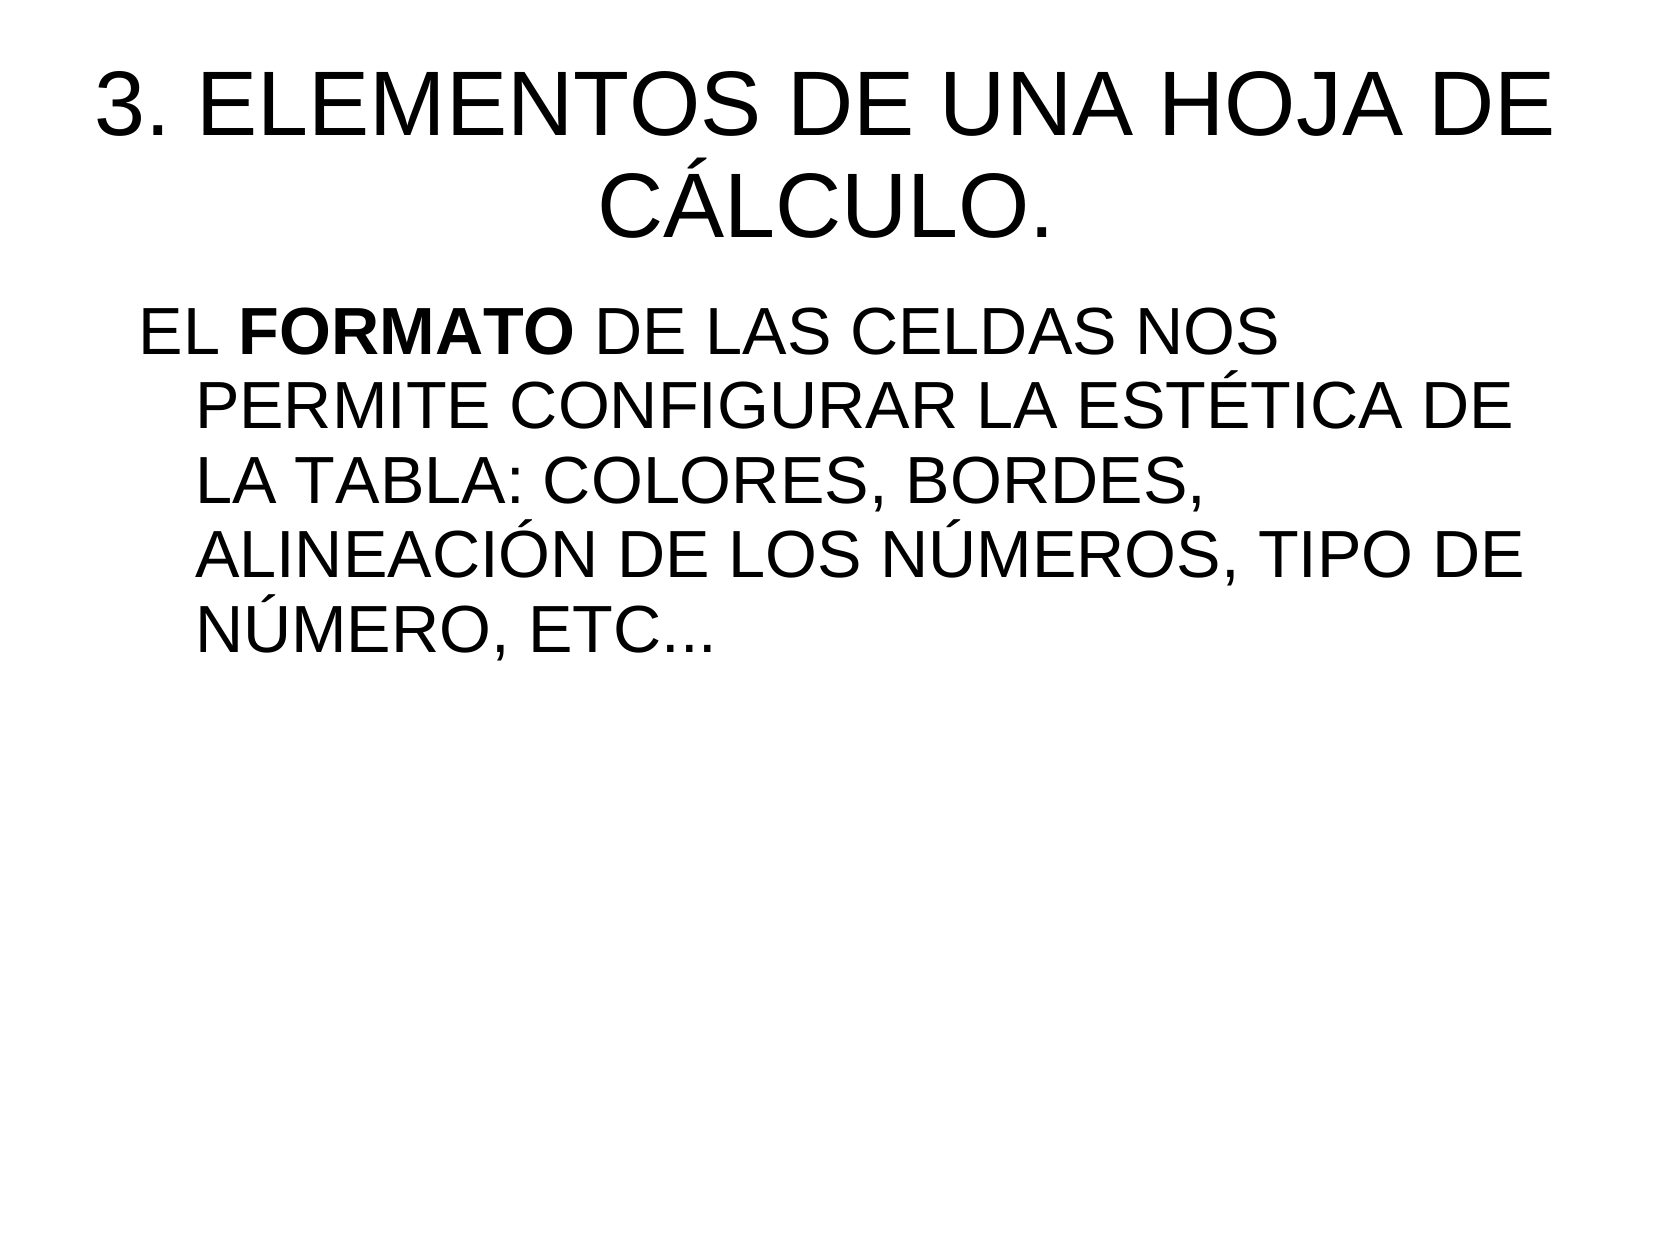

# 3. ELEMENTOS DE UNA HOJA DE CÁLCULO.
EL FORMATO DE LAS CELDAS NOS PERMITE CONFIGURAR LA ESTÉTICA DE LA TABLA: COLORES, BORDES, ALINEACIÓN DE LOS NÚMEROS, TIPO DE NÚMERO, ETC...